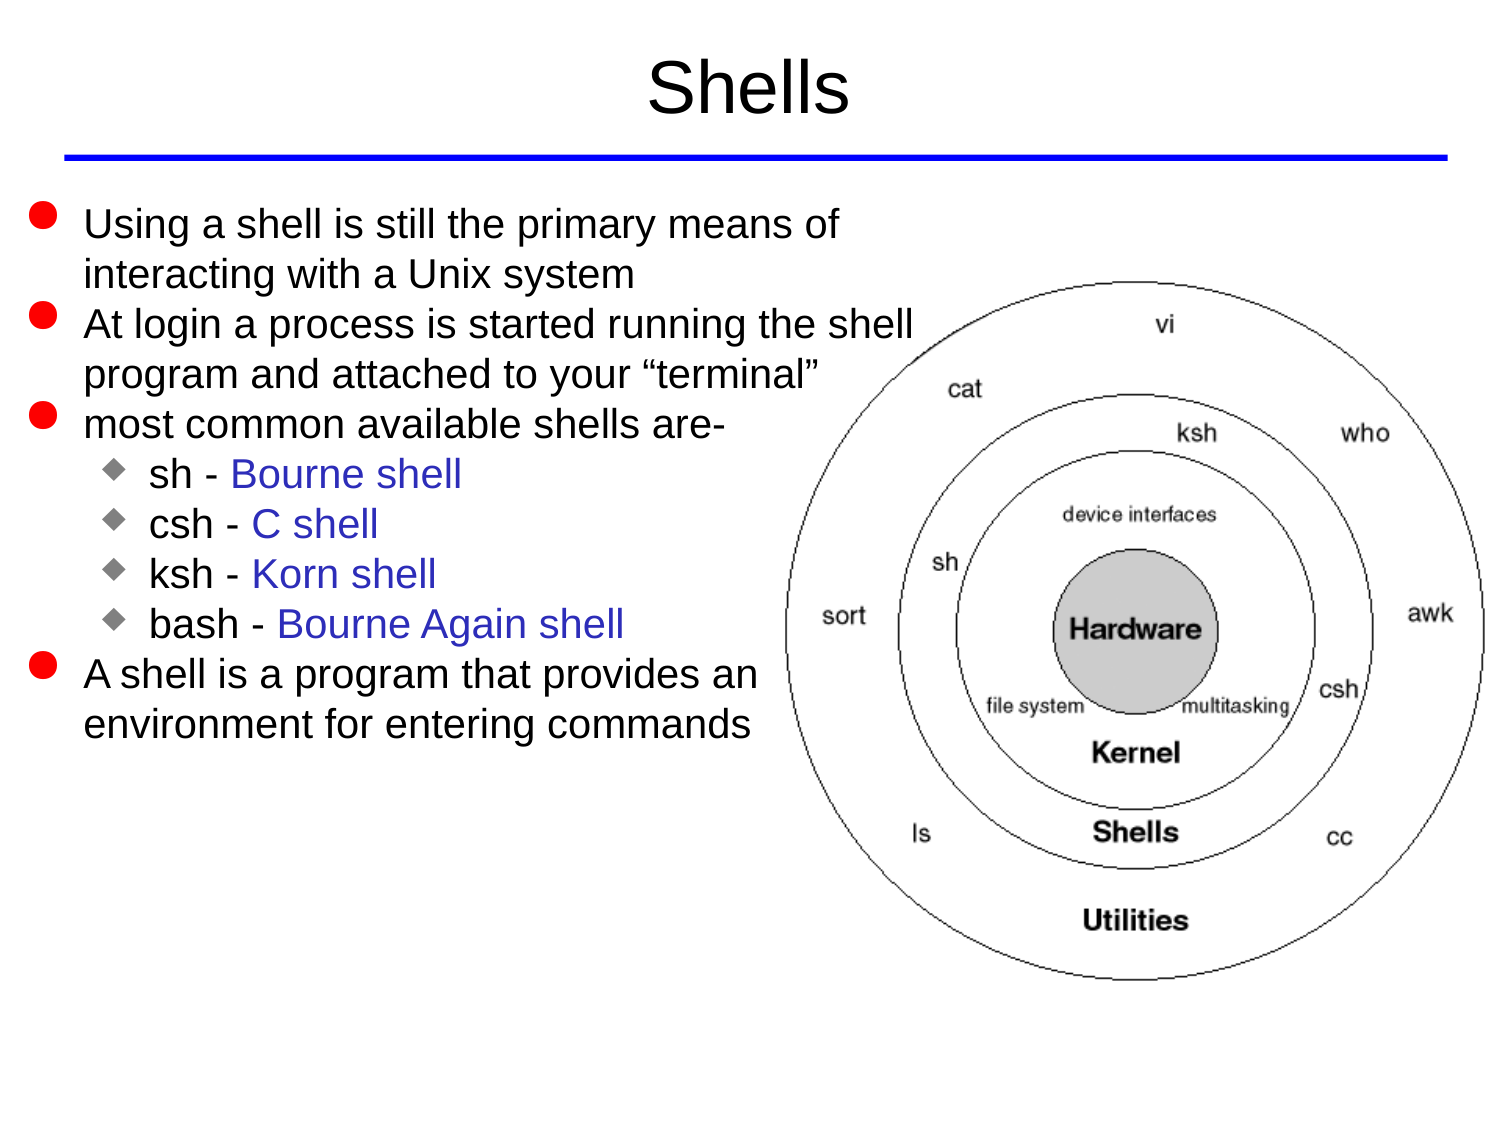

# Shells
Using a shell is still the primary means of interacting with a Unix system
At login a process is started running the shell program and attached to your “terminal”
most common available shells are-
sh - Bourne shell
csh - C shell
ksh - Korn shell
bash - Bourne Again shell
A shell is a program that provides an environment for entering commands